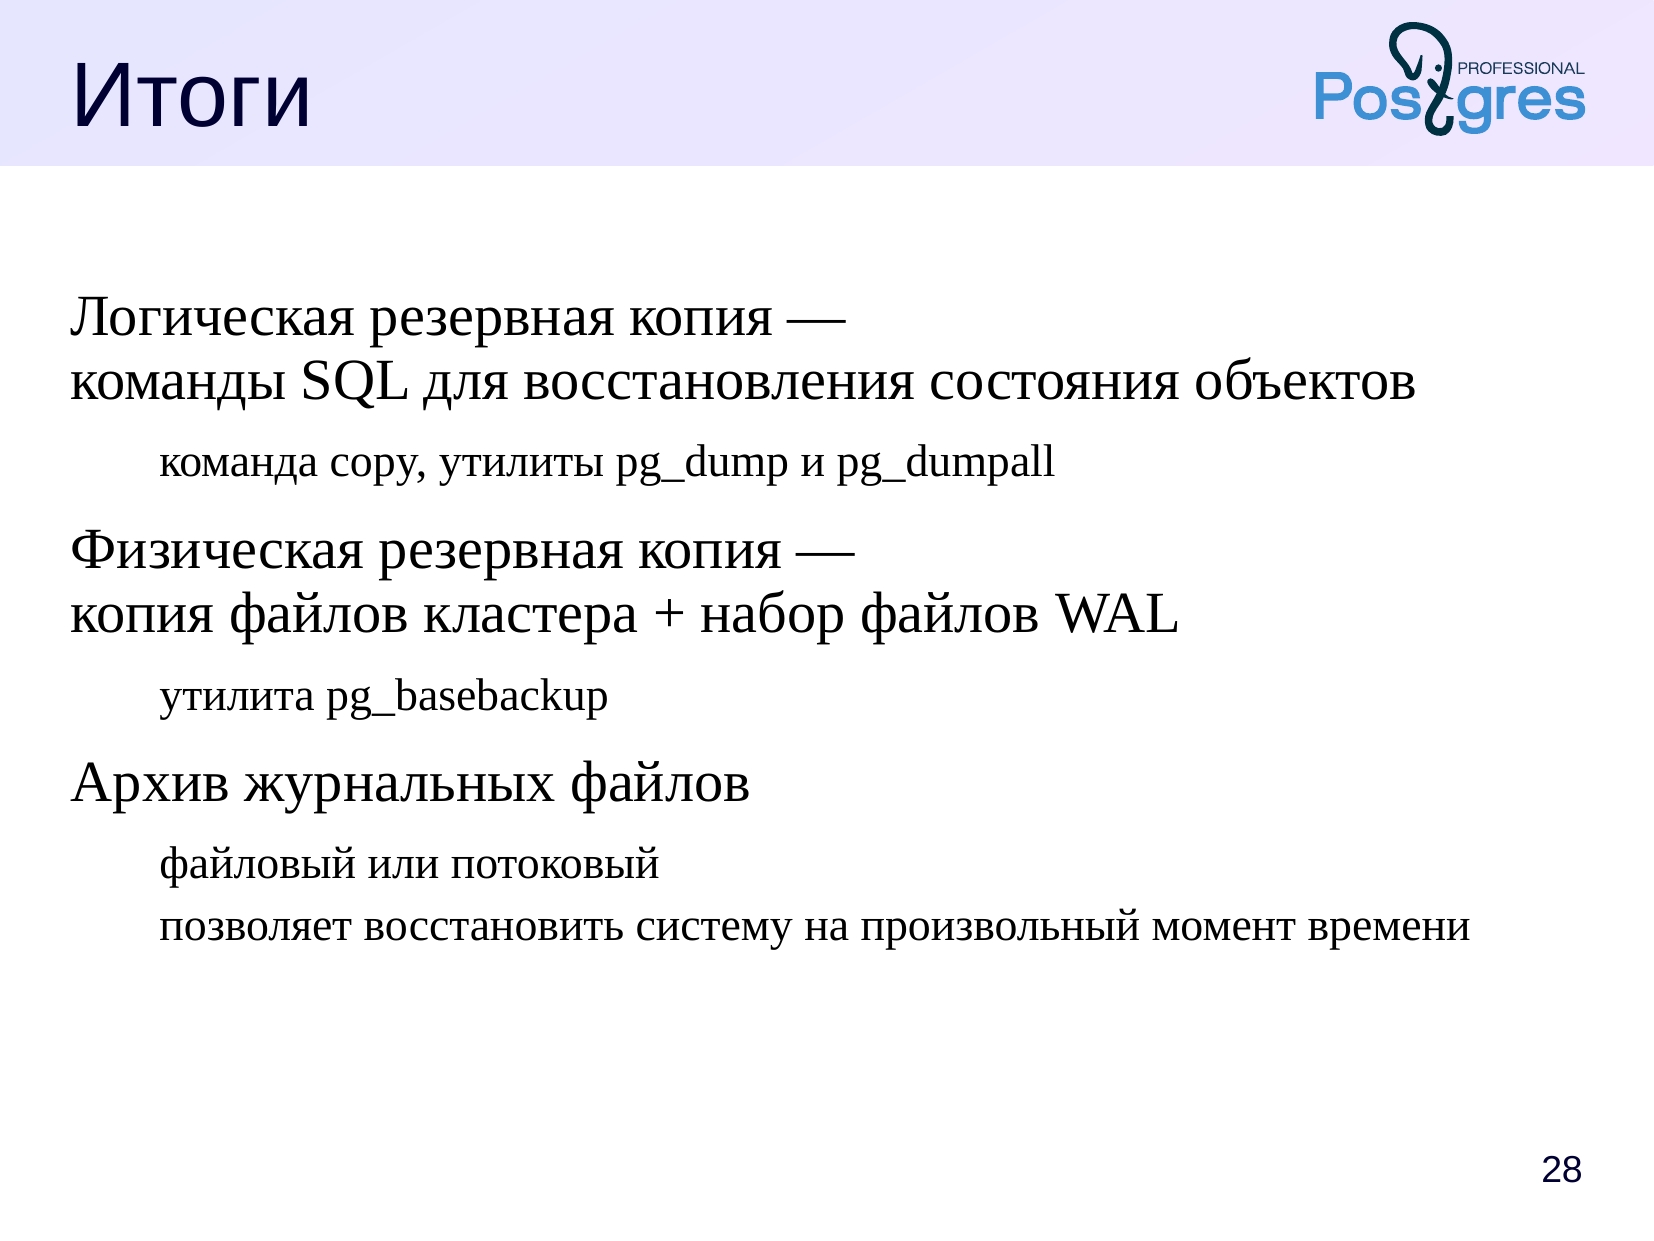

# Итоги
Логическая резервная копия —
команды SQL для восстановления состояния объектов
команда copy, утилиты pg_dump и pg_dumpall
Физическая резервная копия —
копия файлов кластера + набор файлов WAL
утилита pg_basebackup
Архив журнальных файлов
файловый или потоковый
позволяет восстановить систему на произвольный момент времени